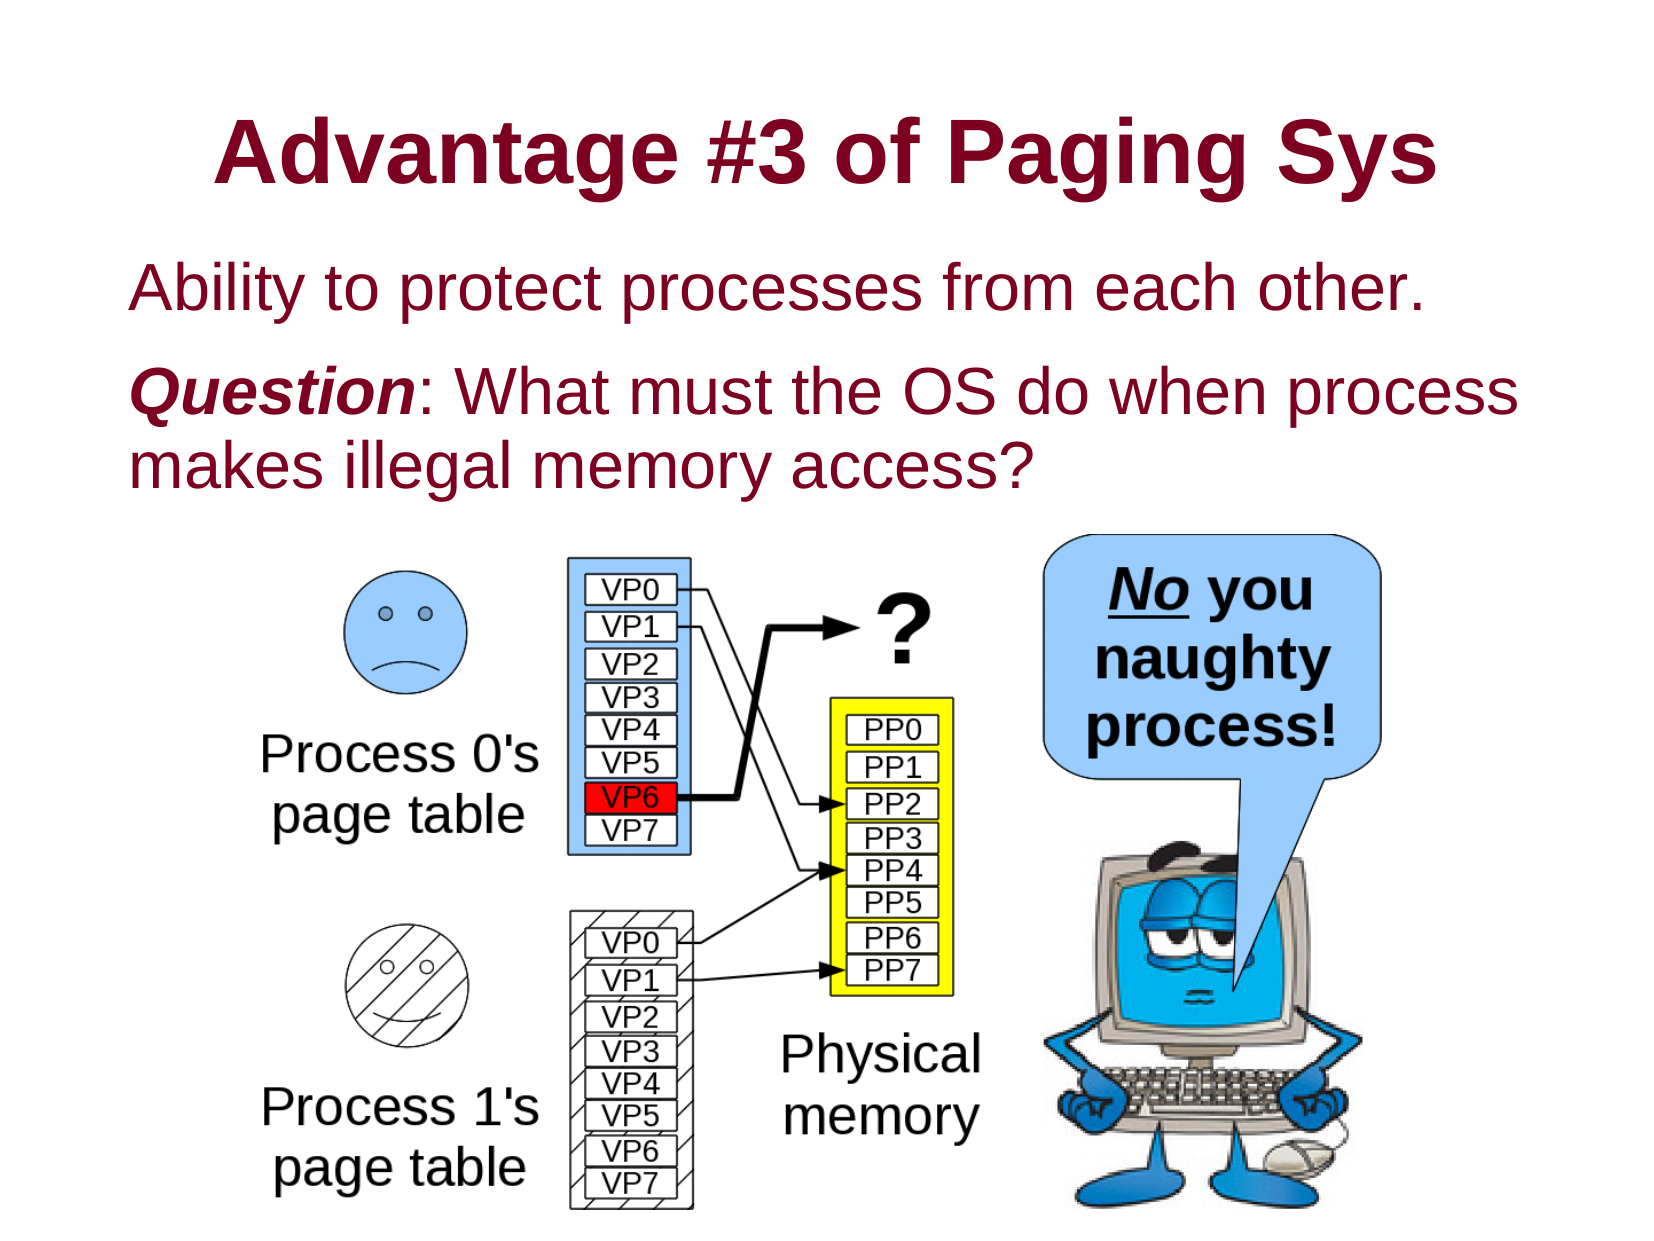

# Advantage #3 of Paging Sys
Ability to protect processes from each other.
Question: What must the OS do when process makes illegal memory access?